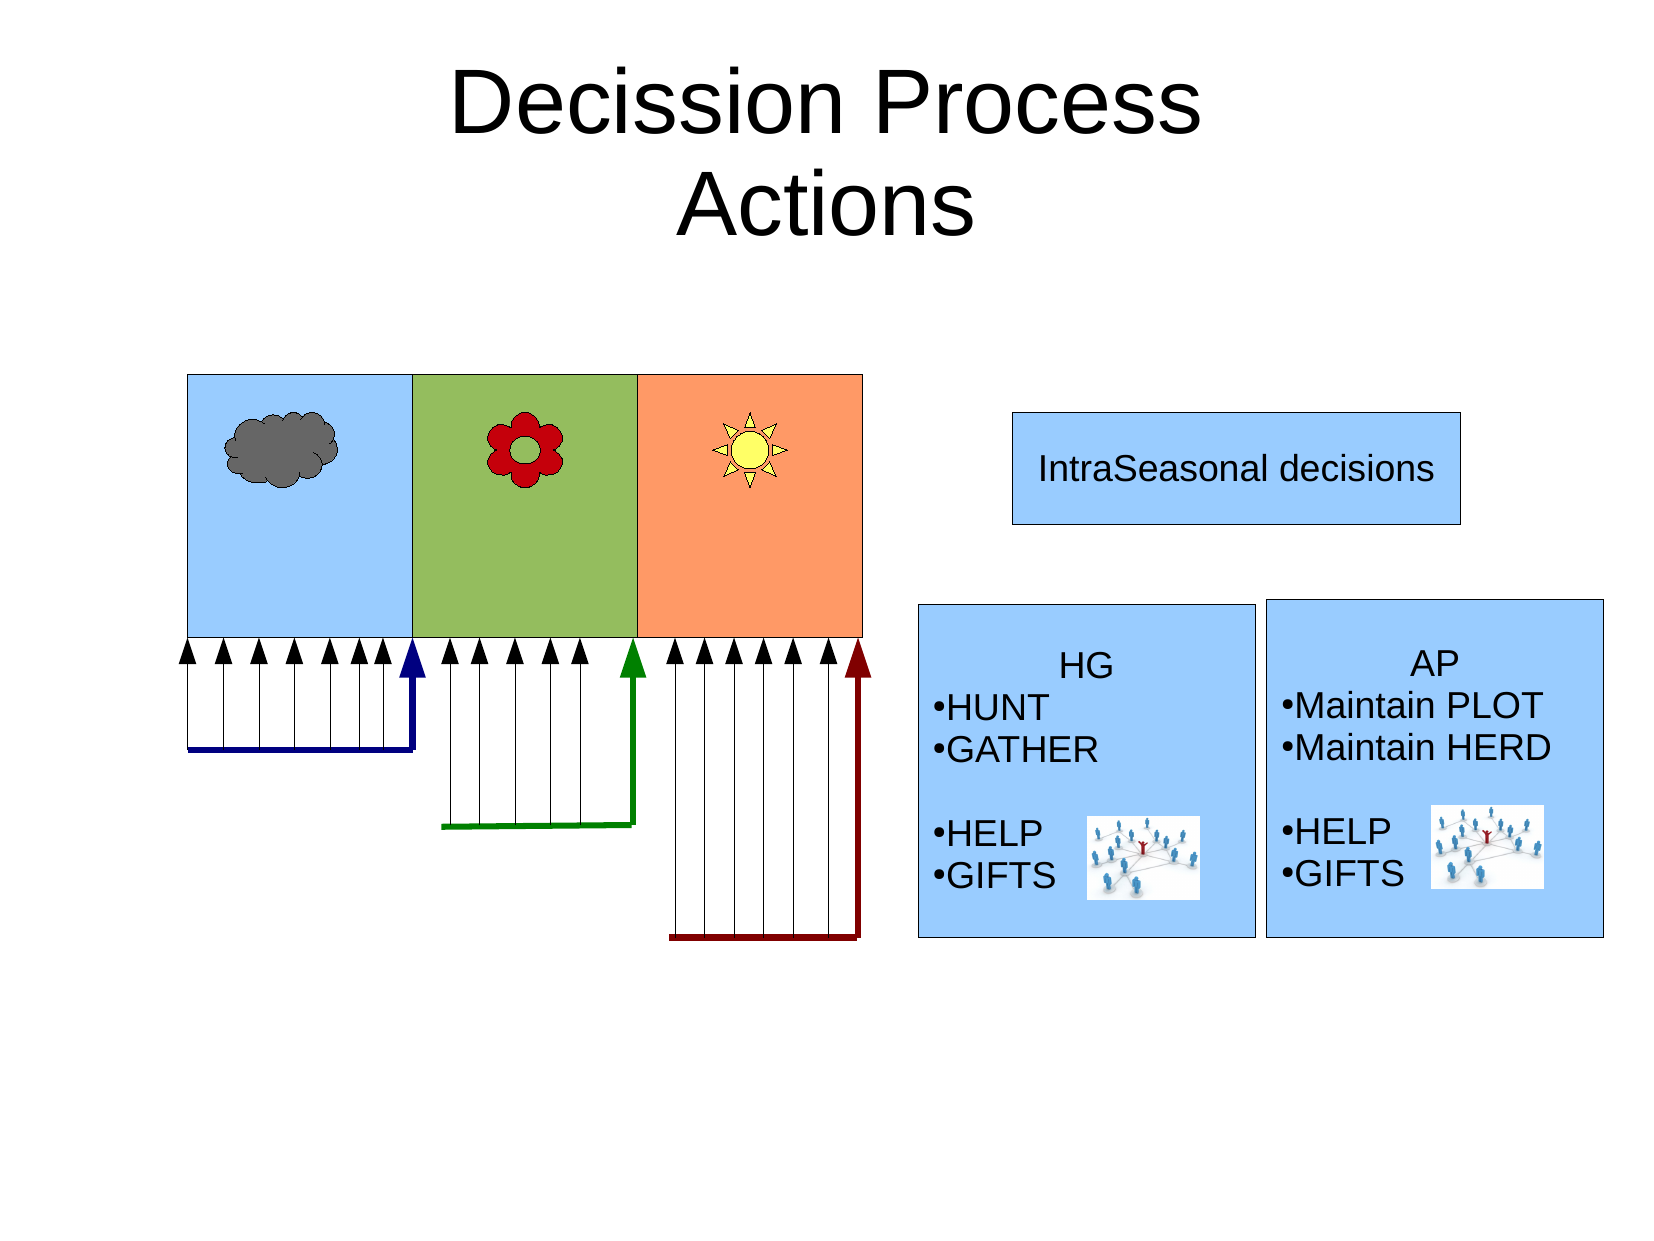

# Decission Process Actions
IntraSeasonal decisions
AP
Maintain PLOT
Maintain HERD
HELP
GIFTS
HG
HUNT
GATHER
HELP
GIFTS